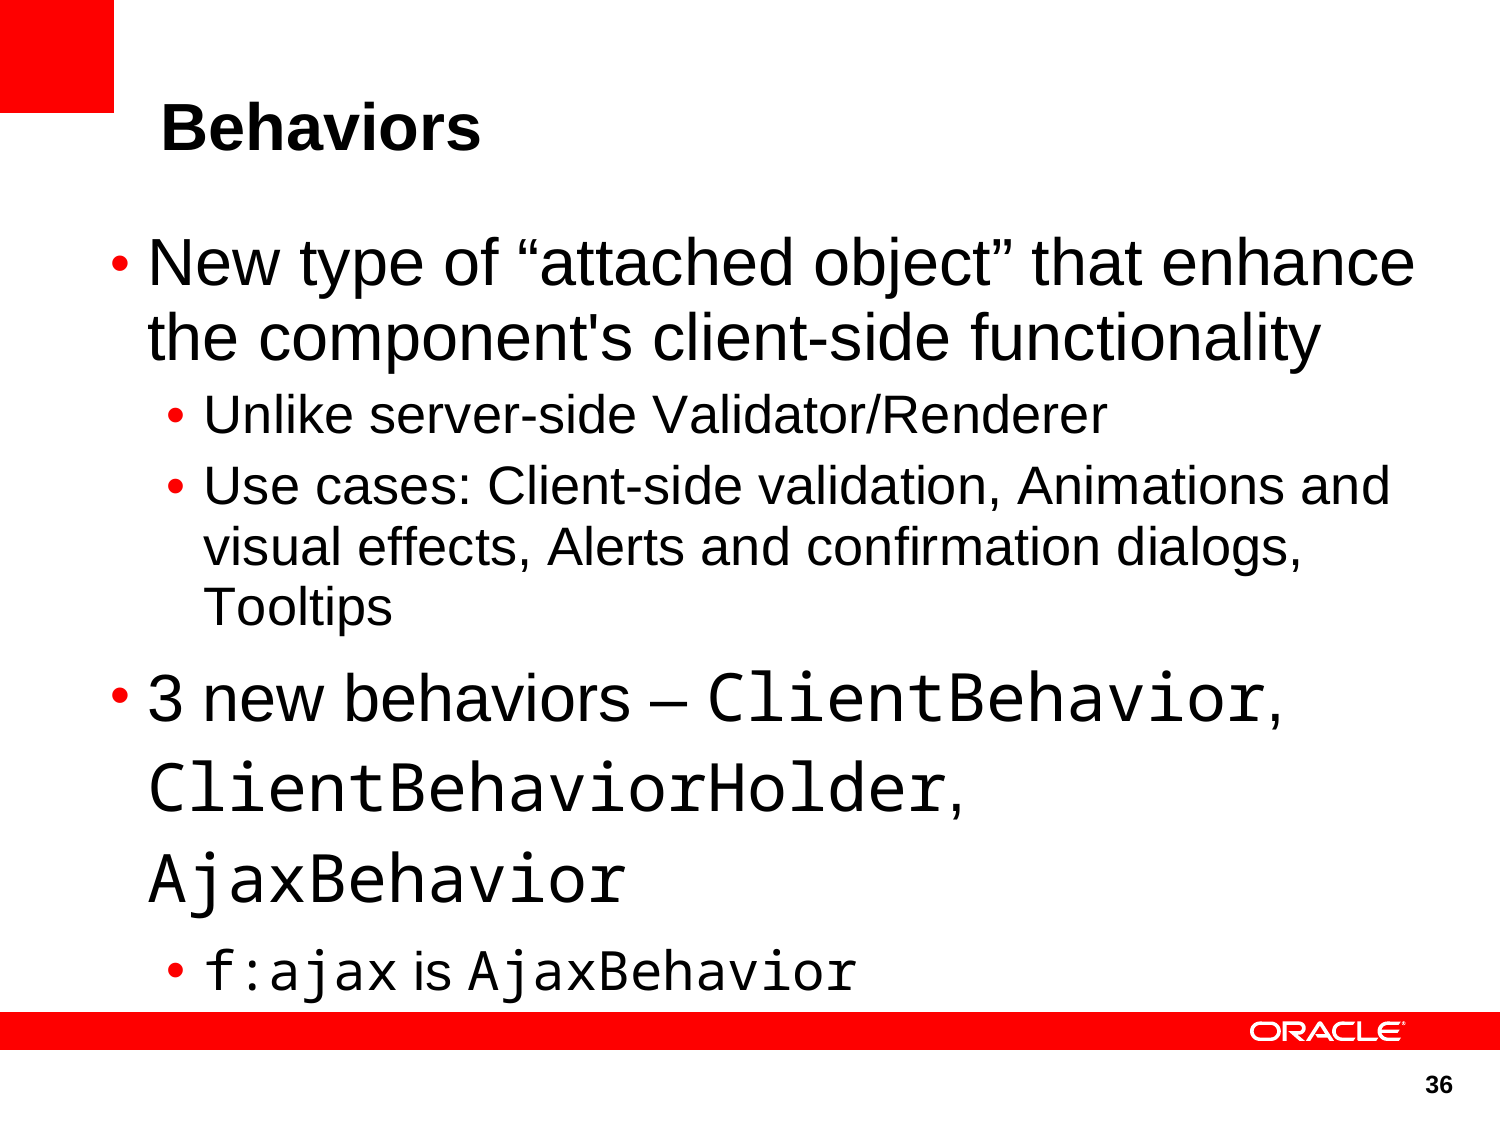

# Behaviors
New type of “attached object” that enhance the component's client-side functionality
Unlike server-side Validator/Renderer
Use cases: Client-side validation, Animations and visual effects, Alerts and confirmation dialogs, Tooltips
3 new behaviors – ClientBehavior, ClientBehaviorHolder, AjaxBehavior
f:ajax is AjaxBehavior